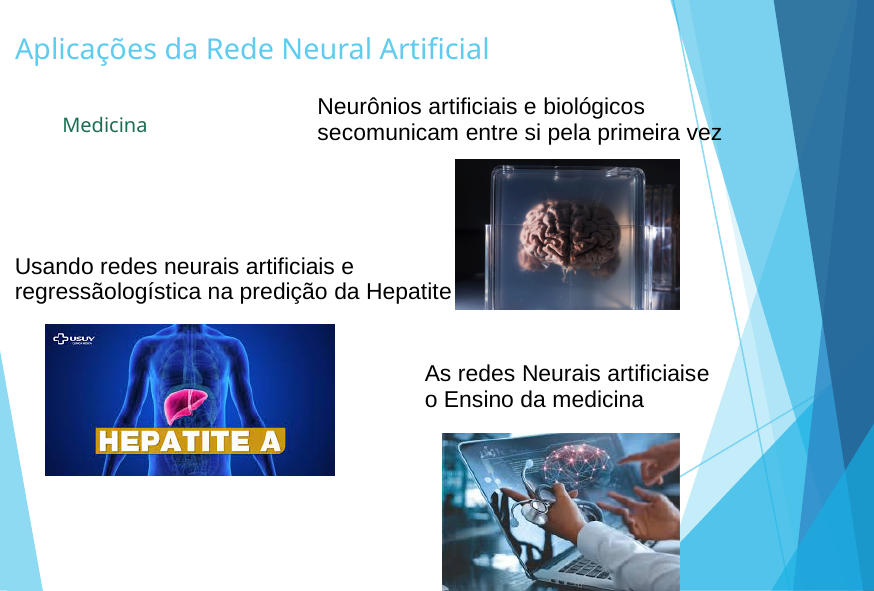

# Aplicações da Rede Neural Artificial
Neurônios artificiais e biológicos
secomunicam entre si pela primeira vez
Medicina
Usando redes neurais artificiais e
regressãologística na predição da Hepatite A
As redes Neurais artificiaiseo Ensino da medicina